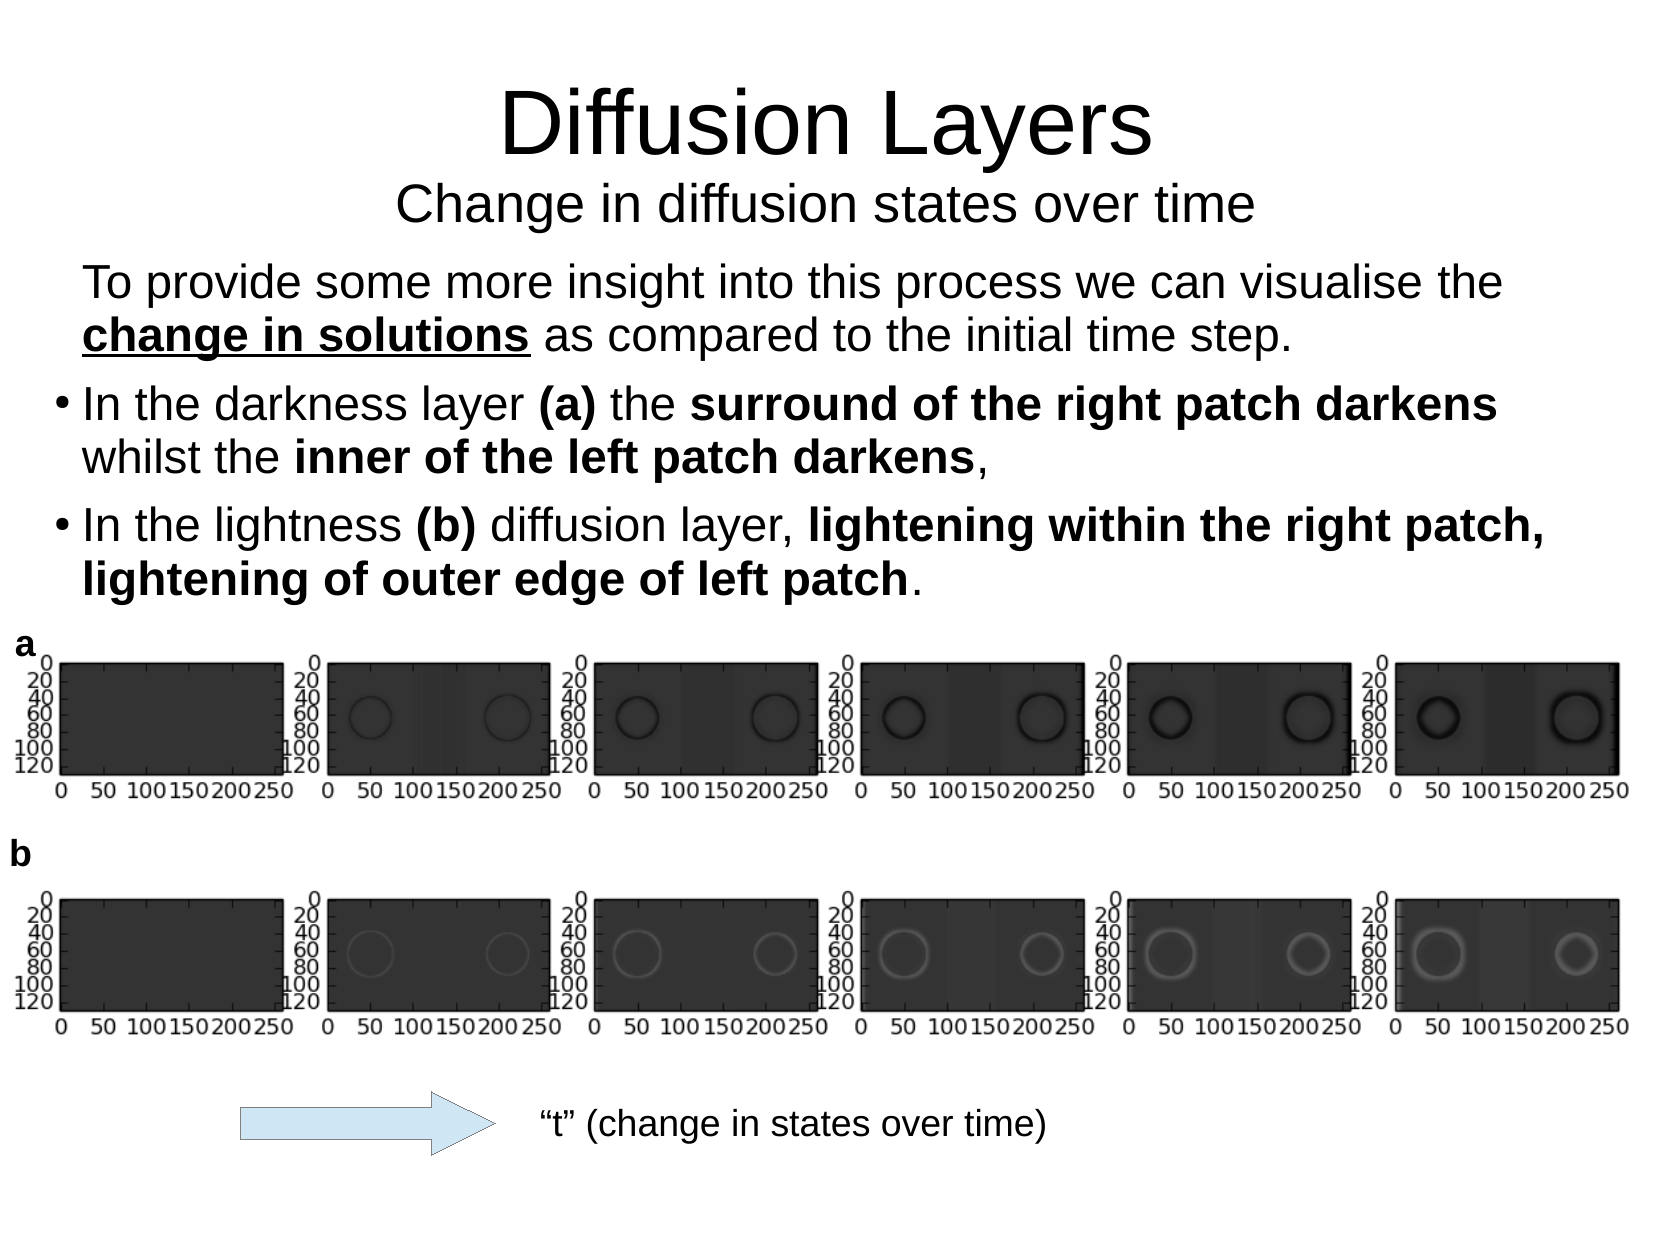

# Diffusion Layers Change in diffusion states over time
To provide some more insight into this process we can visualise the change in solutions as compared to the initial time step.
In the darkness layer (a) the surround of the right patch darkens whilst the inner of the left patch darkens,
In the lightness (b) diffusion layer, lightening within the right patch, lightening of outer edge of left patch.
a
b
“t” (change in states over time)